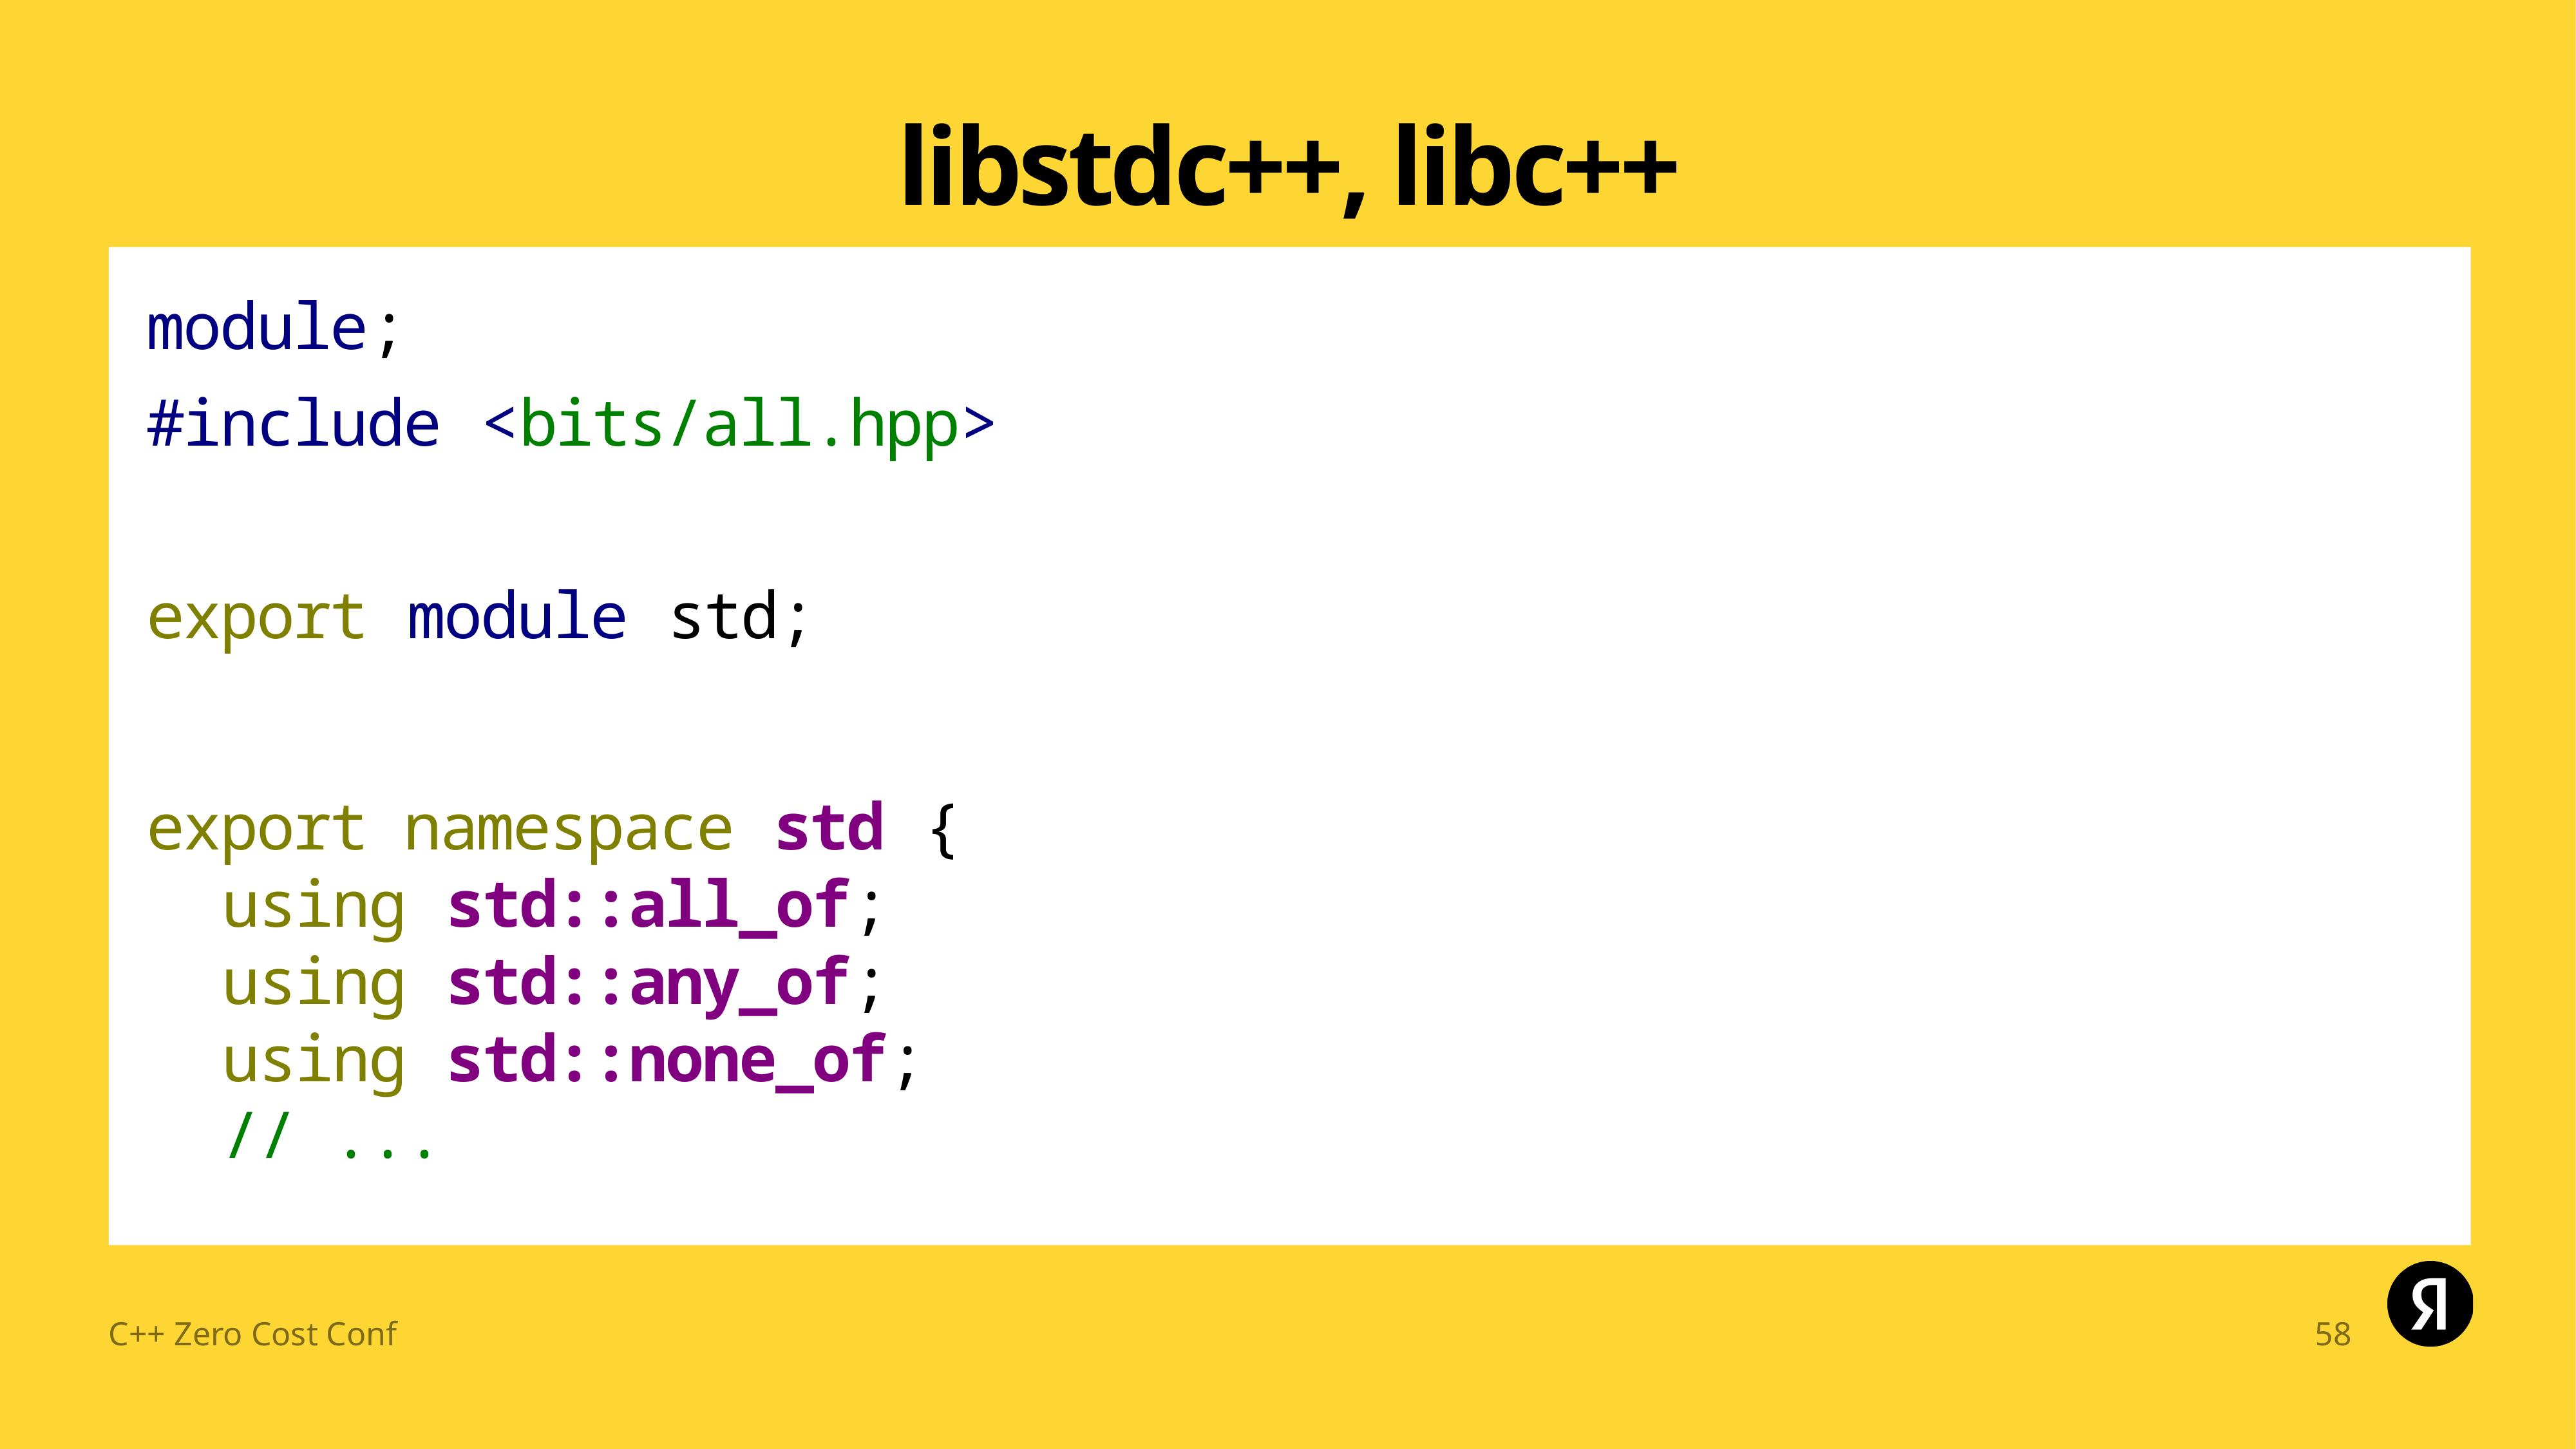

libstdc++, libc++
# module;
#include <bits/all.hpp>
export module std;
export namespace std {
 using std::all_of;
 using std::any_of;
 using std::none_of;
 // ...
C++ Zero Cost Conf
58